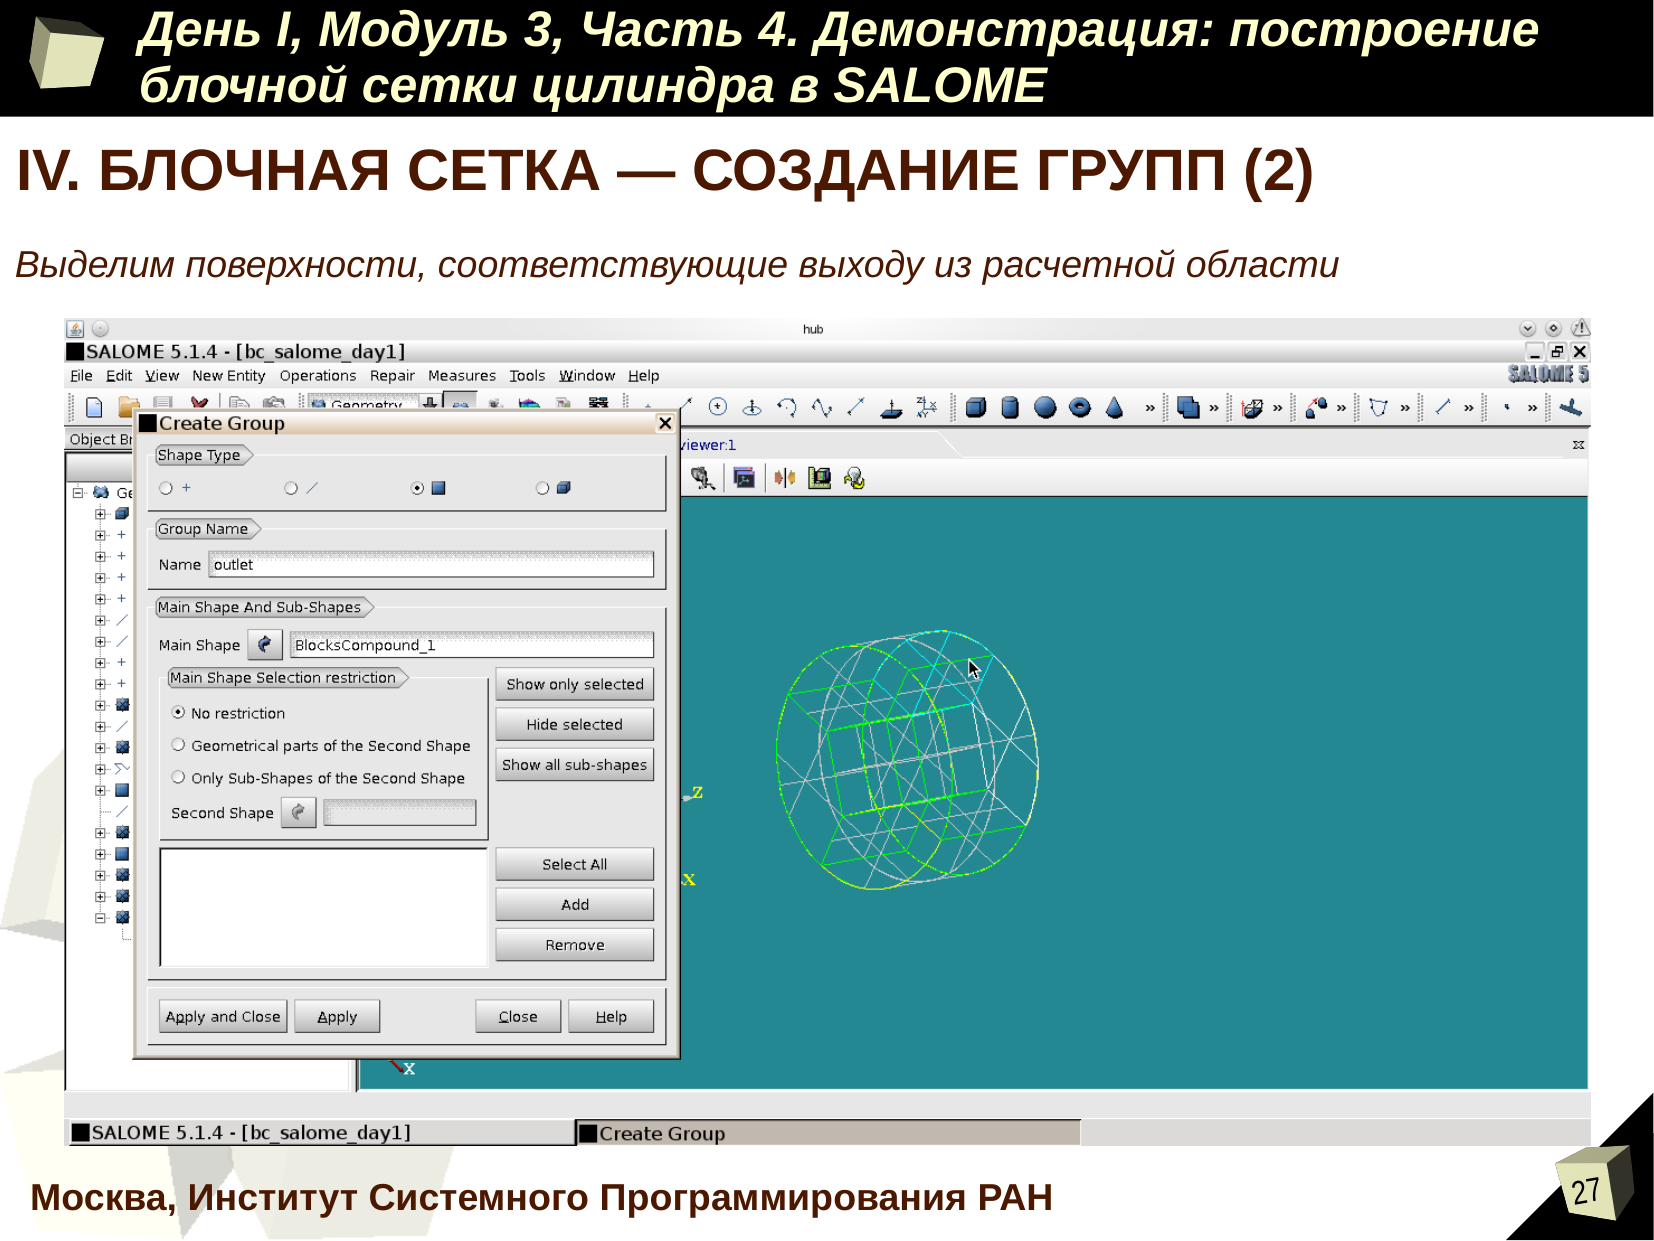

IV. БЛОЧНАЯ СЕТКА — СОЗДАНИЕ ГРУПП (2)
Выделим поверхности, соответствующие выходу из расчетной области